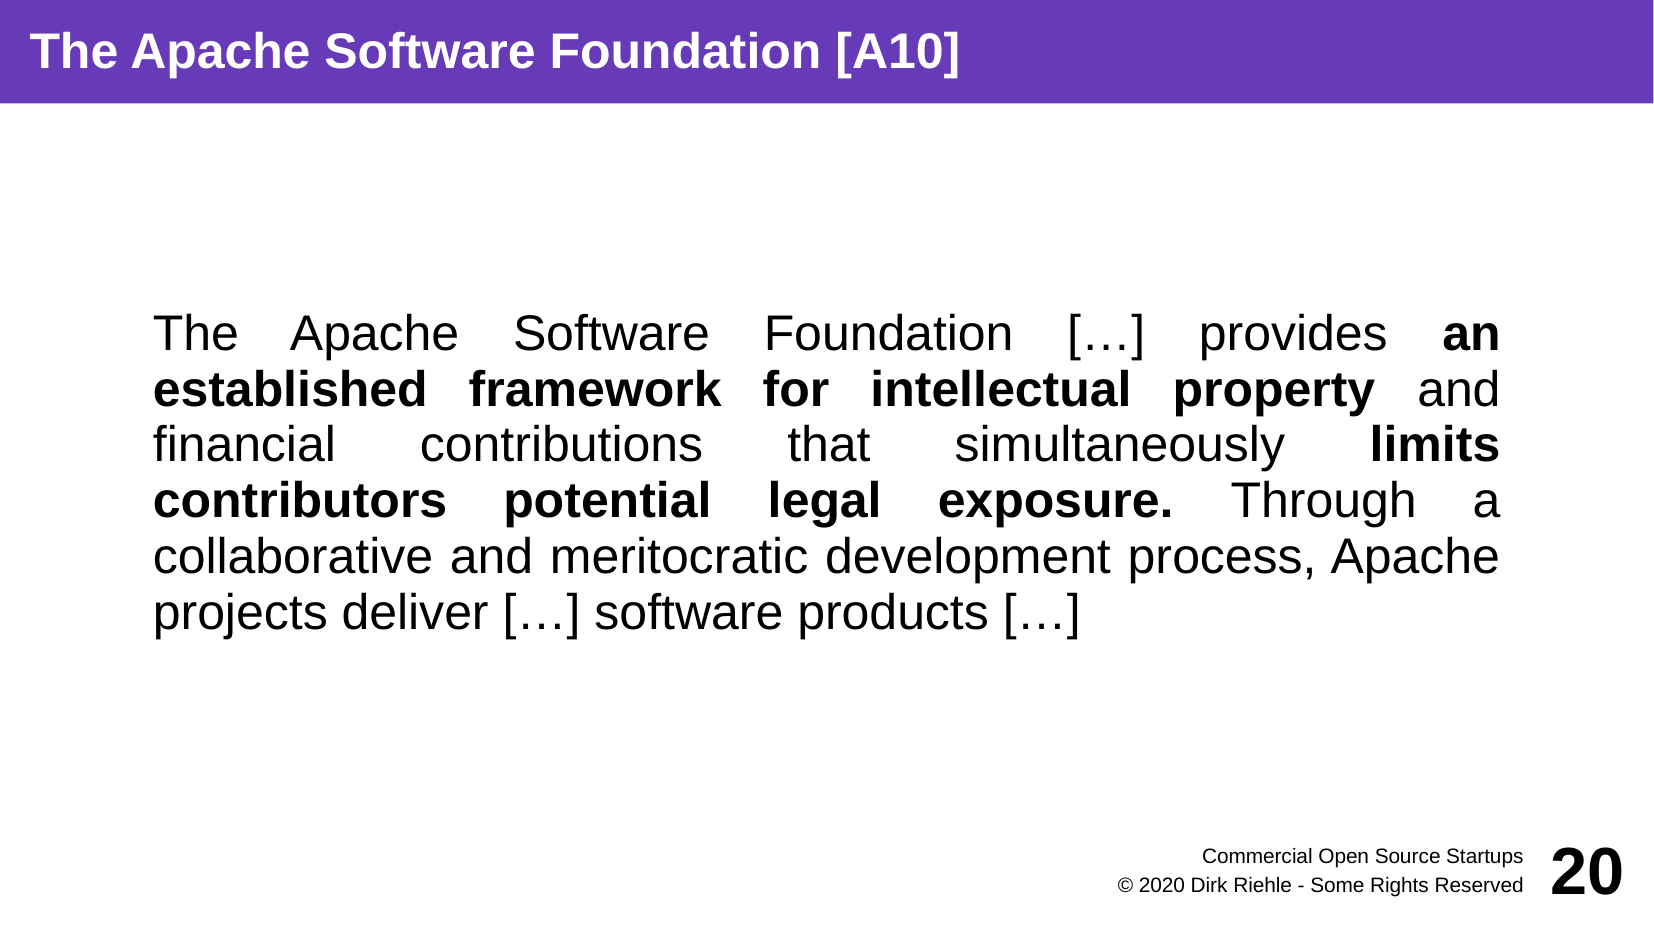

# The Apache Software Foundation [A10]
The Apache Software Foundation […] provides an established framework for intellectual property and financial contributions that simultaneously limits contributors potential legal exposure. Through a collaborative and meritocratic development process, Apache projects deliver […] software products […]
Commercial Open Source Startups
20
© 2020 Dirk Riehle - Some Rights Reserved